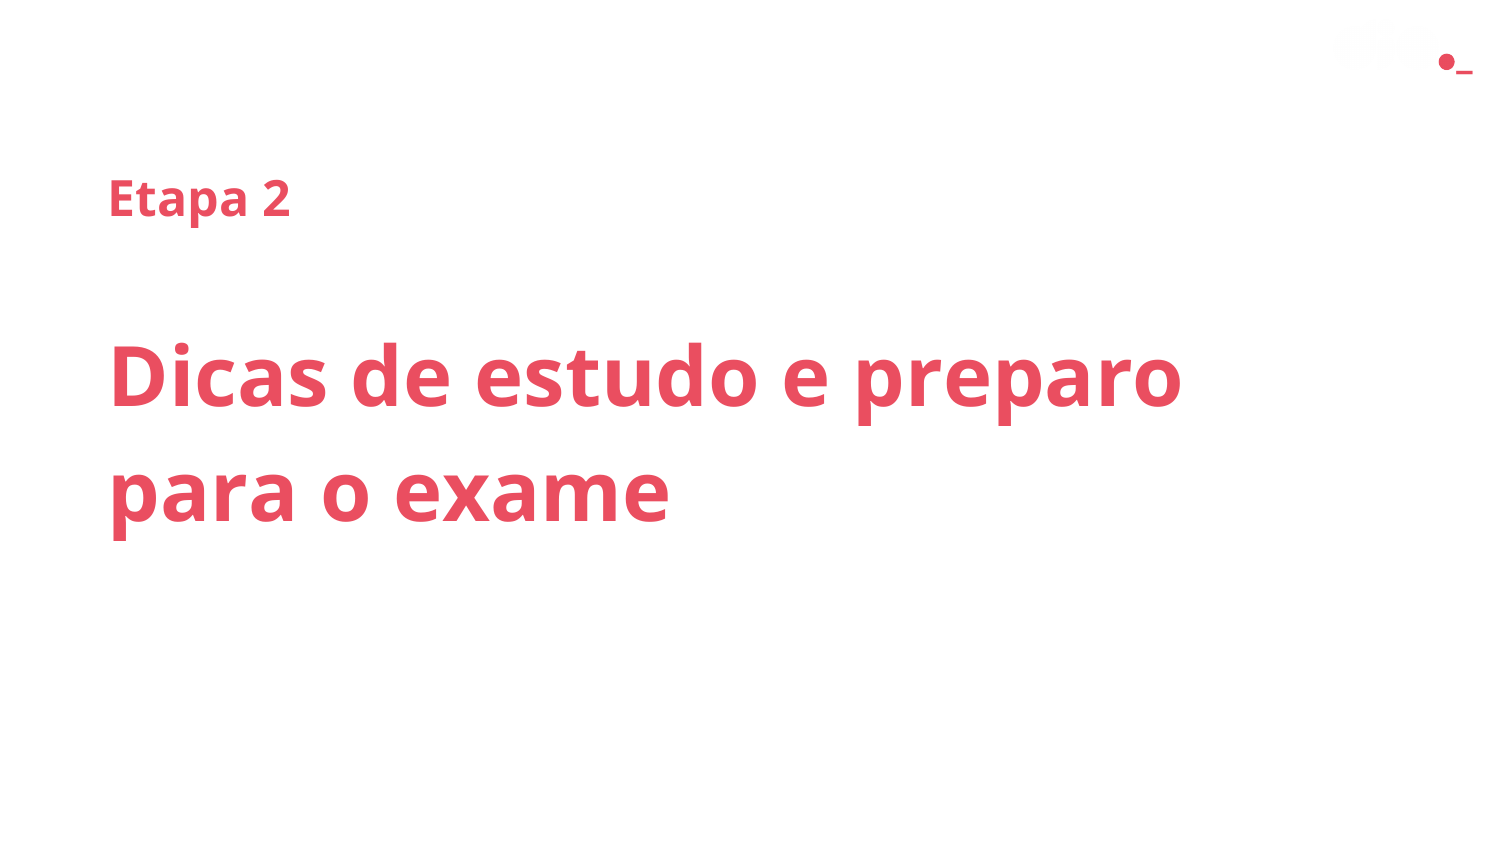

Etapa 2
Dicas de estudo e preparo para o exame